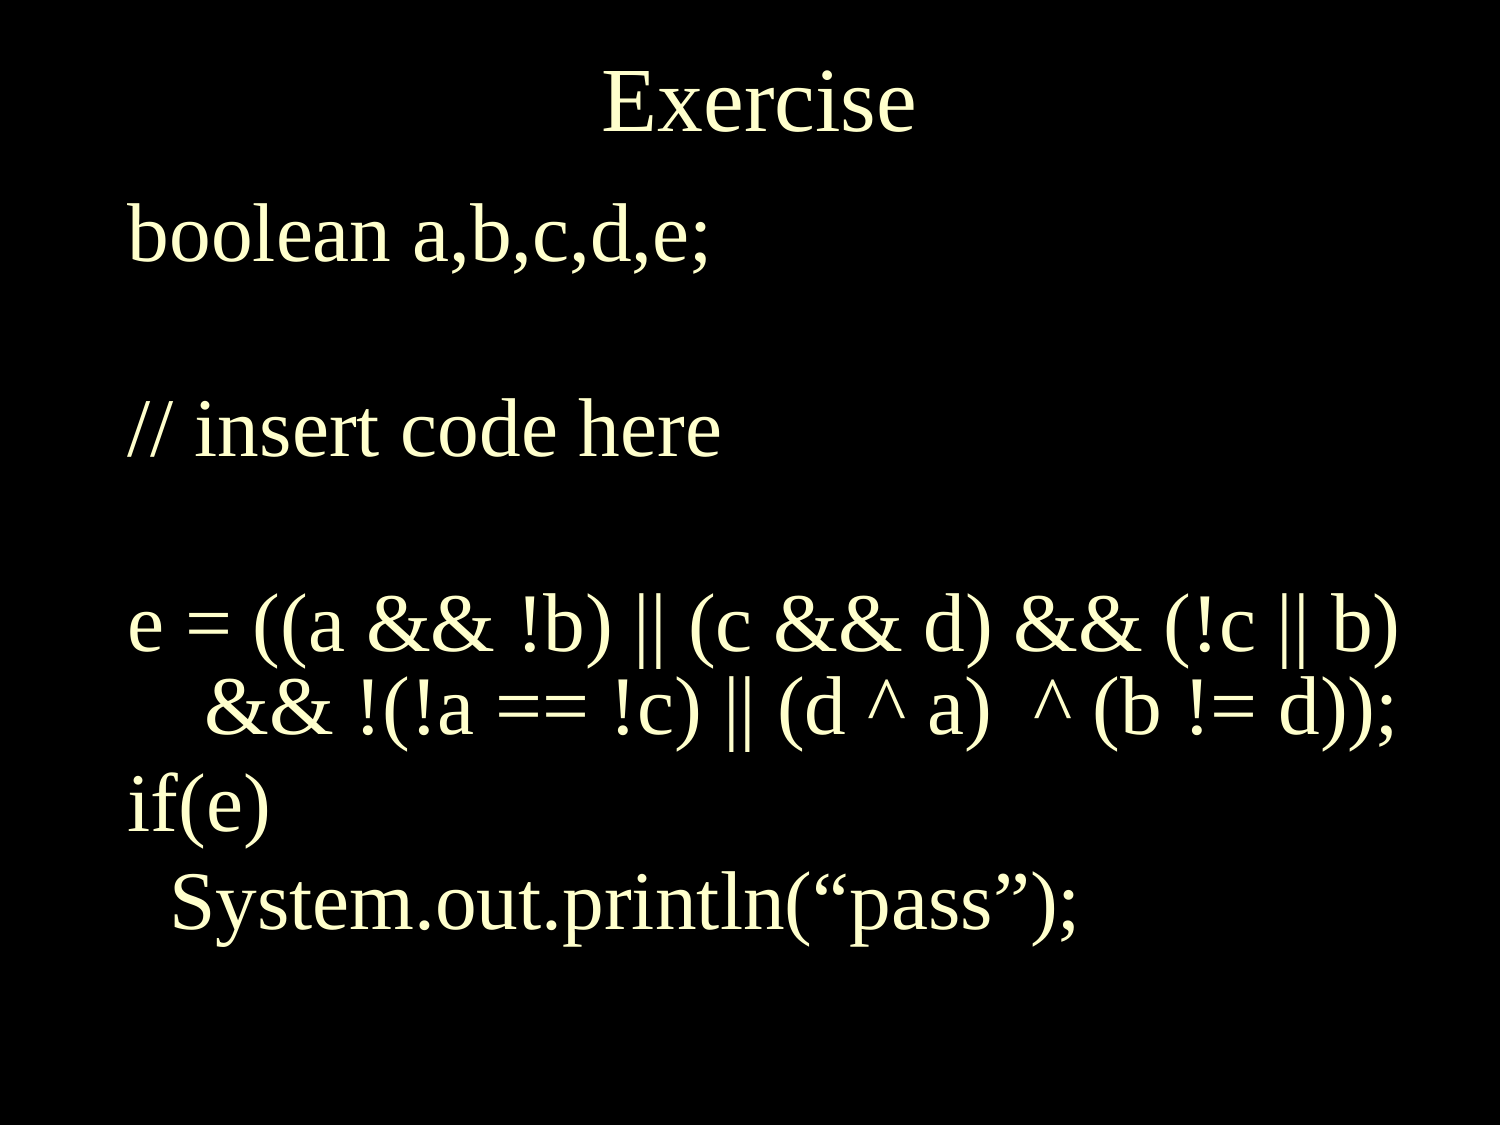

# Exercise
boolean a,b,c,d,e;
// insert code here
e = ((a && !b) || (c && d) && (!c || b) && !(!a == !c) || (d ^ a) ^ (b != d));
if(e)
 System.out.println(“pass”);